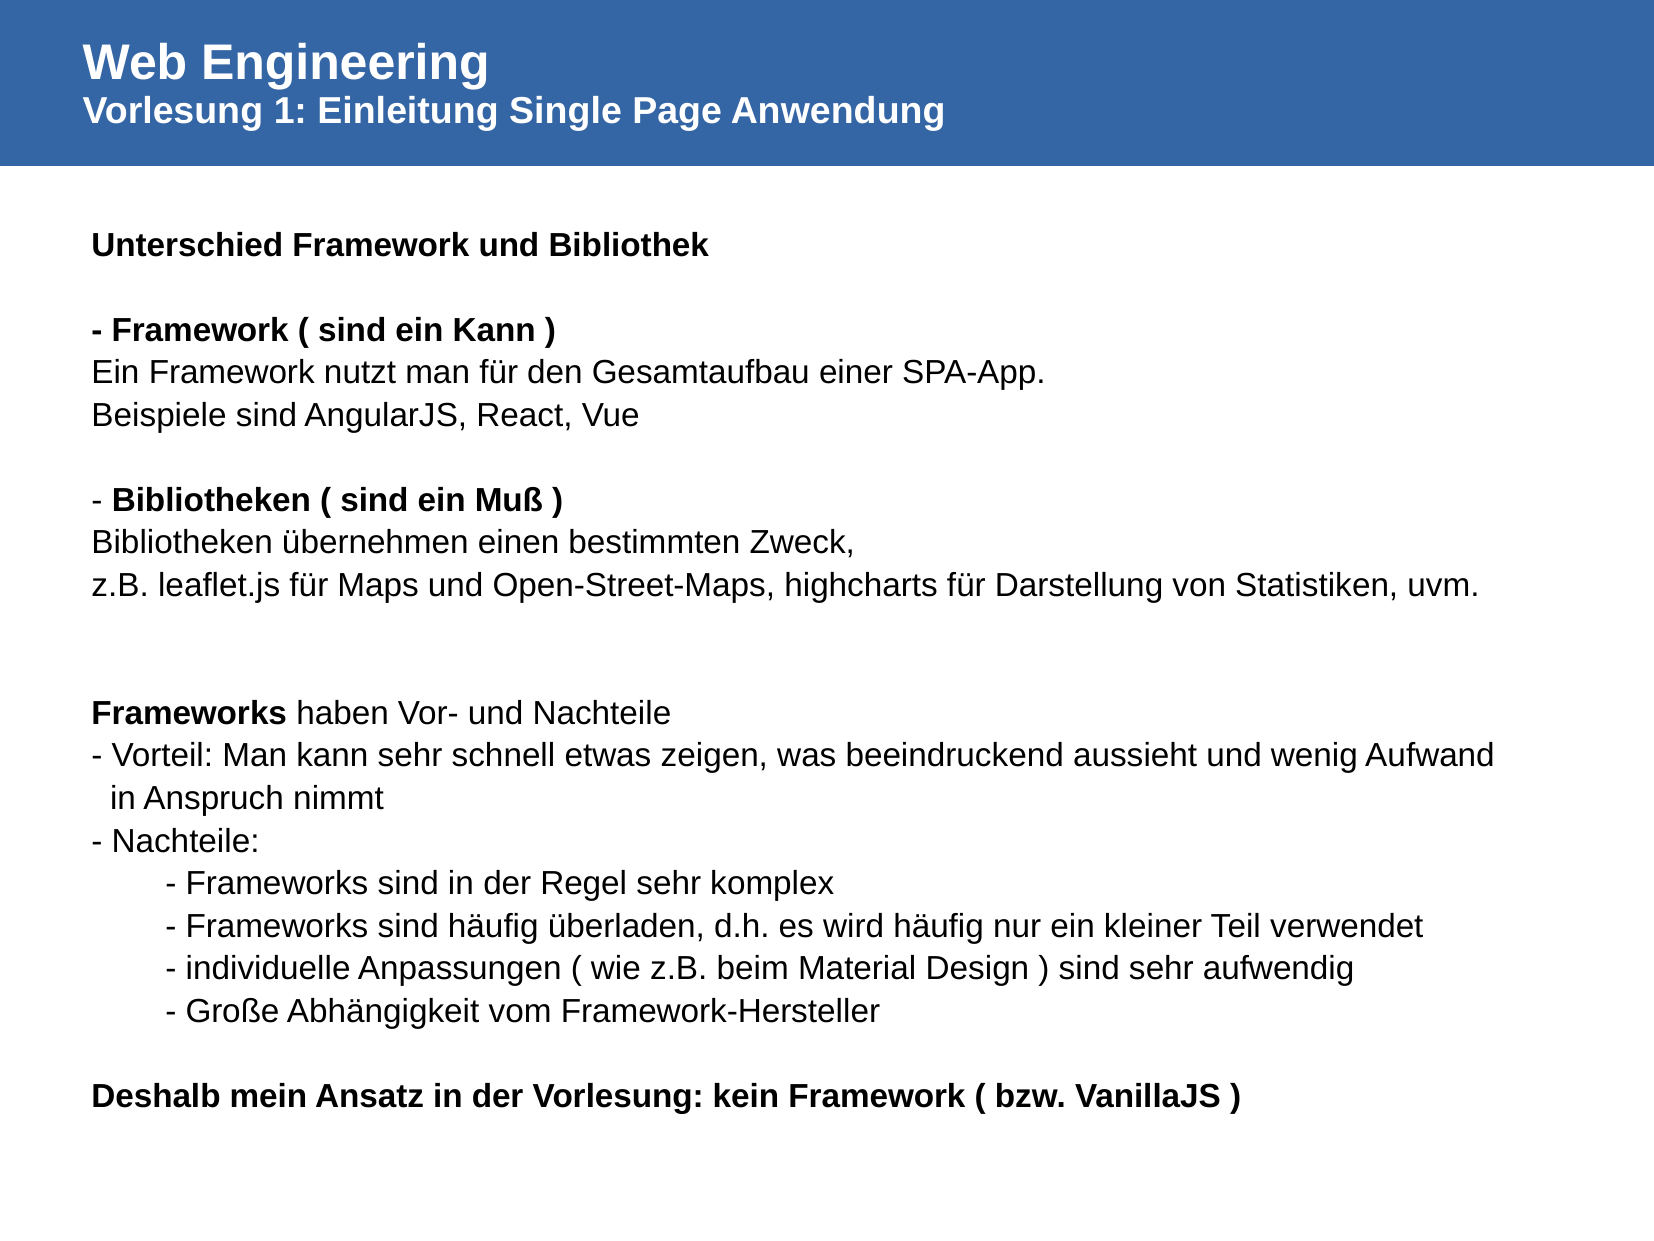

# Web Engineering Vorlesung 1: Einleitung Single Page Anwendung
Unterschied Framework und Bibliothek
- Framework ( sind ein Kann )
Ein Framework nutzt man für den Gesamtaufbau einer SPA-App.
Beispiele sind AngularJS, React, Vue
- Bibliotheken ( sind ein Muß )
Bibliotheken übernehmen einen bestimmten Zweck,
z.B. leaflet.js für Maps und Open-Street-Maps, highcharts für Darstellung von Statistiken, uvm.
Frameworks haben Vor- und Nachteile
- Vorteil: Man kann sehr schnell etwas zeigen, was beeindruckend aussieht und wenig Aufwand
 in Anspruch nimmt
- Nachteile:
	- Frameworks sind in der Regel sehr komplex
	- Frameworks sind häufig überladen, d.h. es wird häufig nur ein kleiner Teil verwendet
	- individuelle Anpassungen ( wie z.B. beim Material Design ) sind sehr aufwendig
	- Große Abhängigkeit vom Framework-Hersteller
Deshalb mein Ansatz in der Vorlesung: kein Framework ( bzw. VanillaJS )